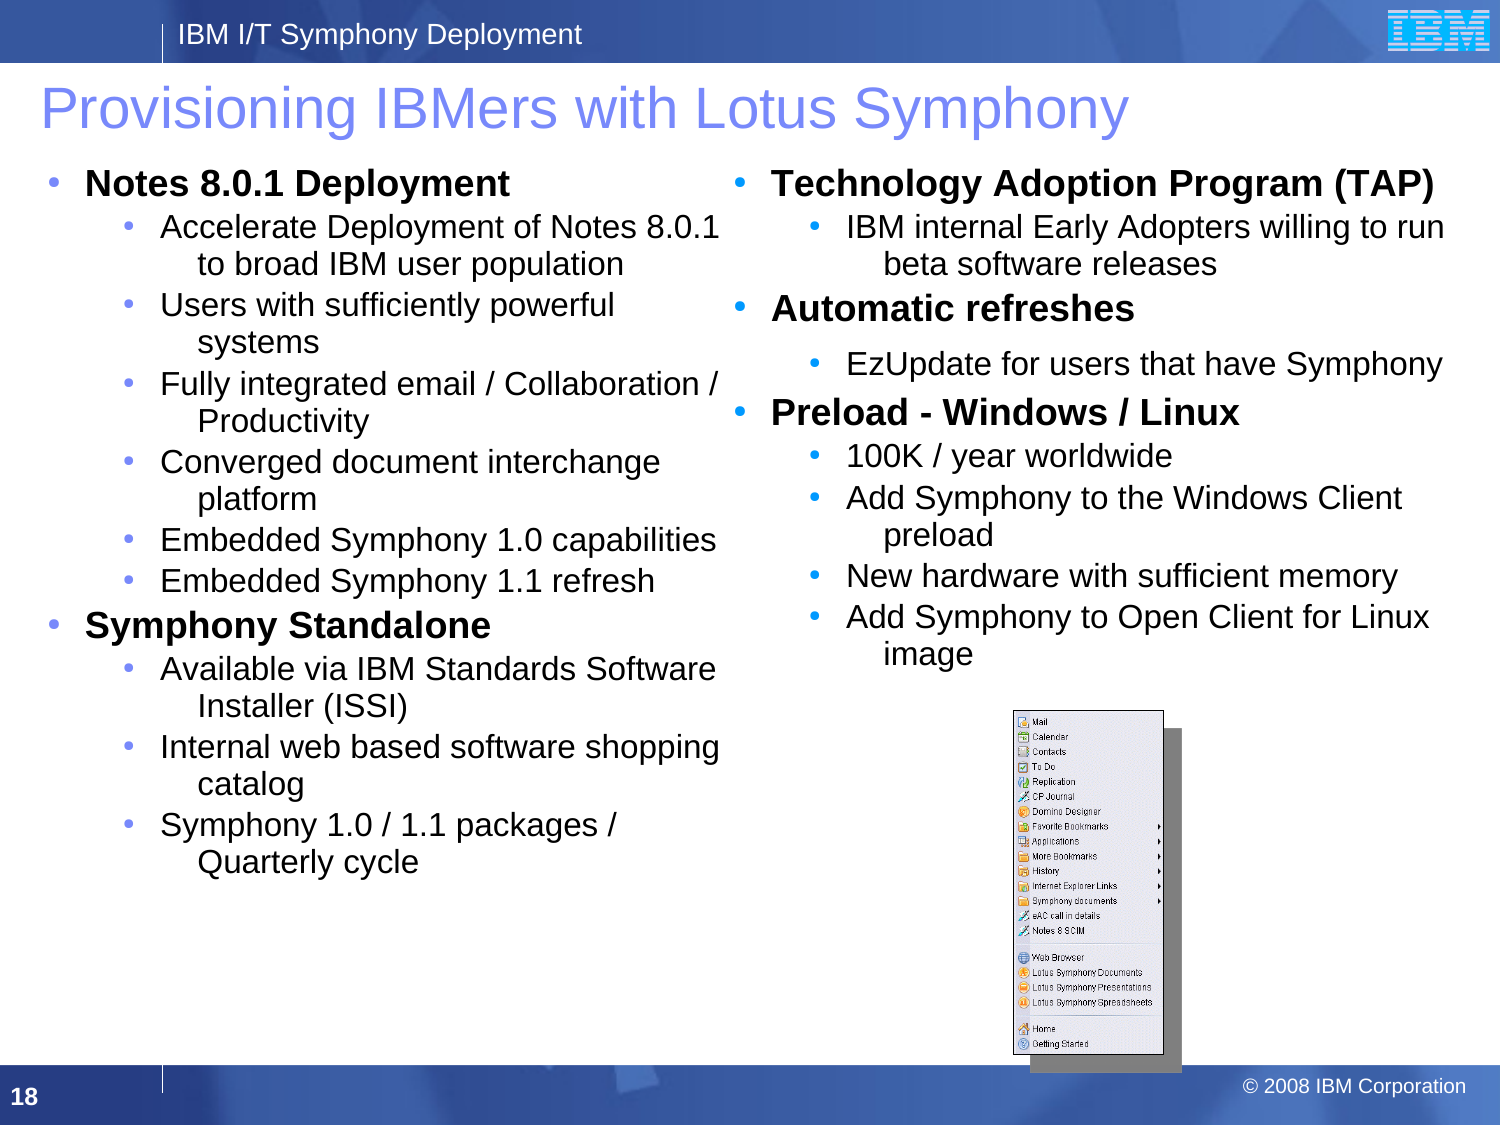

# Provisioning IBMers with Lotus Symphony
Notes 8.0.1 Deployment
Accelerate Deployment of Notes 8.0.1 to broad IBM user population
Users with sufficiently powerful systems
Fully integrated email / Collaboration / Productivity
Converged document interchange platform
Embedded Symphony 1.0 capabilities
Embedded Symphony 1.1 refresh
Symphony Standalone
Available via IBM Standards Software Installer (ISSI)
Internal web based software shopping catalog
Symphony 1.0 / 1.1 packages / Quarterly cycle
Technology Adoption Program (TAP)
IBM internal Early Adopters willing to run beta software releases
Automatic refreshes
EzUpdate for users that have Symphony
Preload - Windows / Linux
100K / year worldwide
Add Symphony to the Windows Client preload
New hardware with sufficient memory
Add Symphony to Open Client for Linux image